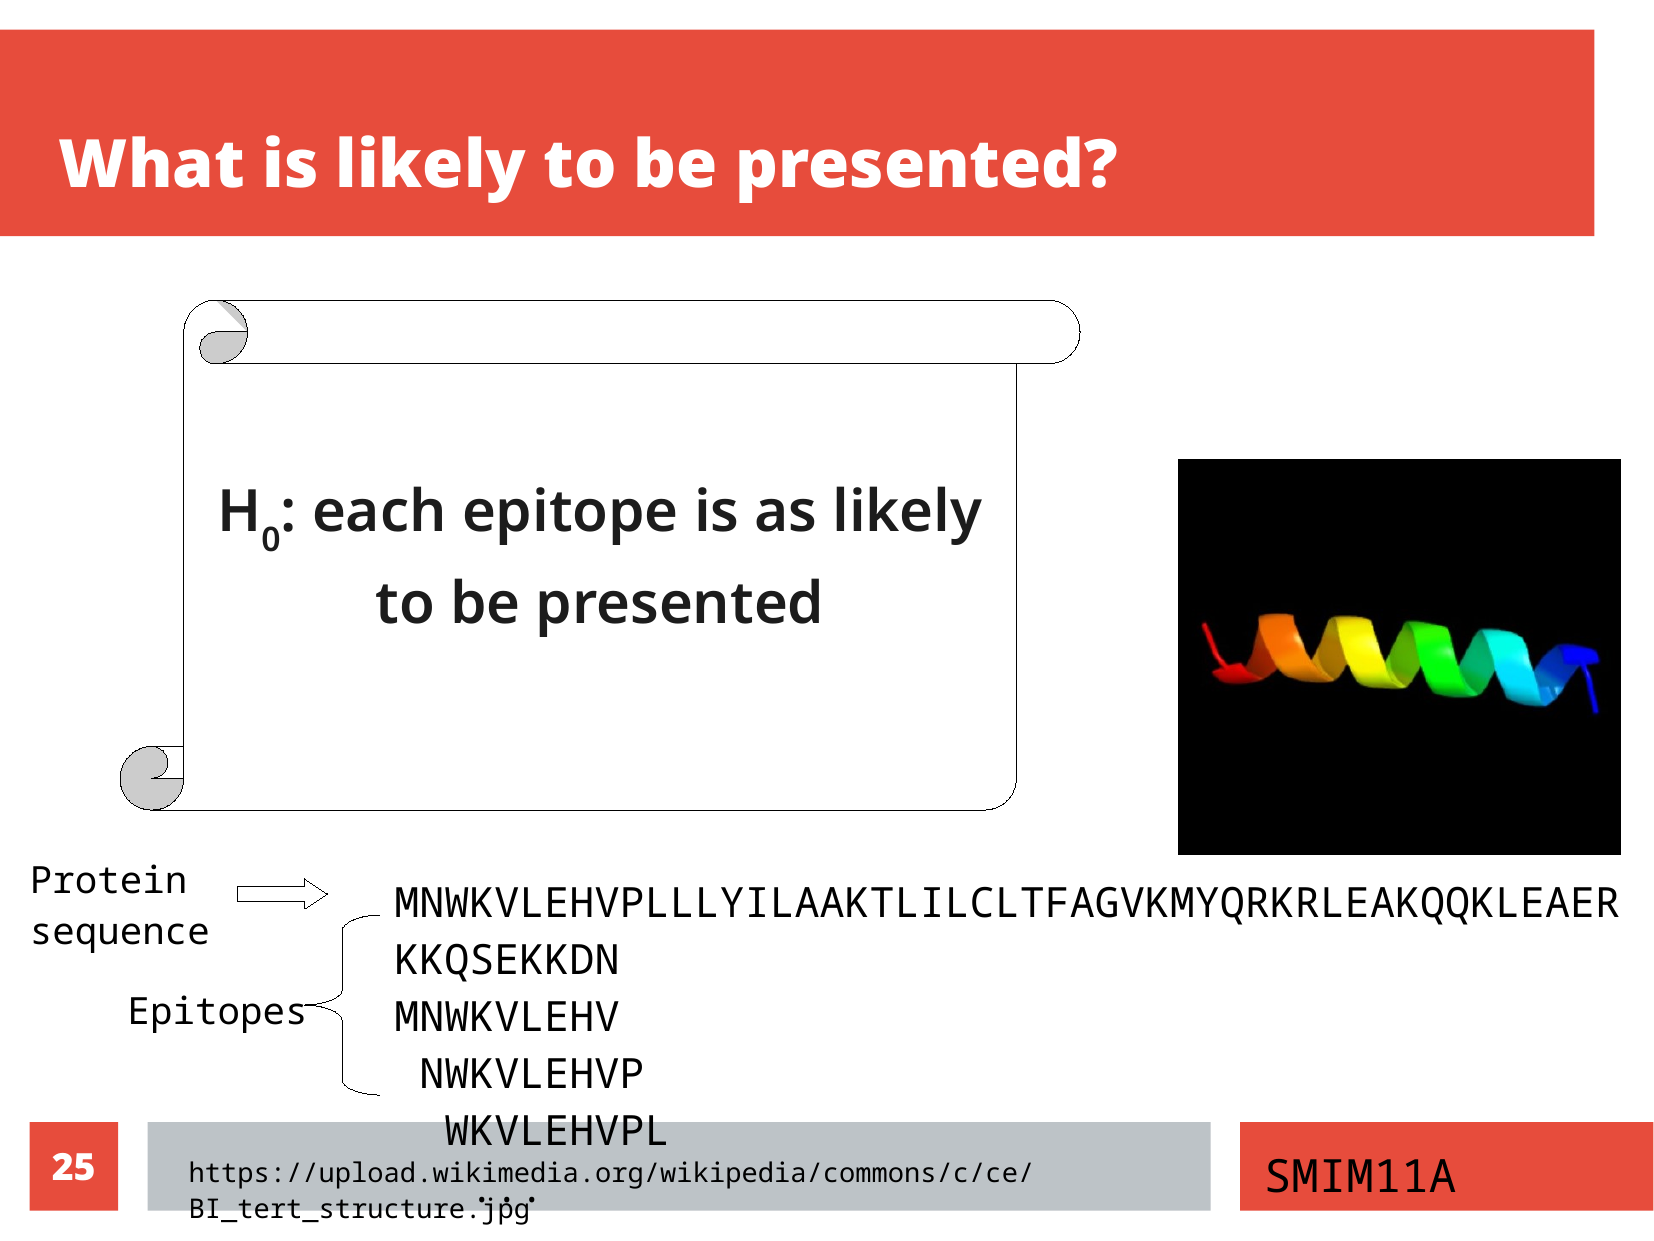

# What is likely to be presented?
H0: each epitope is as likely to be presented
Protein
sequence
MNWKVLEHVPLLLYILAAKTLILCLTFAGVKMYQRKRLEAKQQKLEAERKKQSEKKDN
MNWKVLEHV
 NWKVLEHVP
 WKVLEHVPL
 ...
Epitopes
25
SMIM11A
https://upload.wikimedia.org/wikipedia/commons/c/ce/BI_tert_structure.jpg